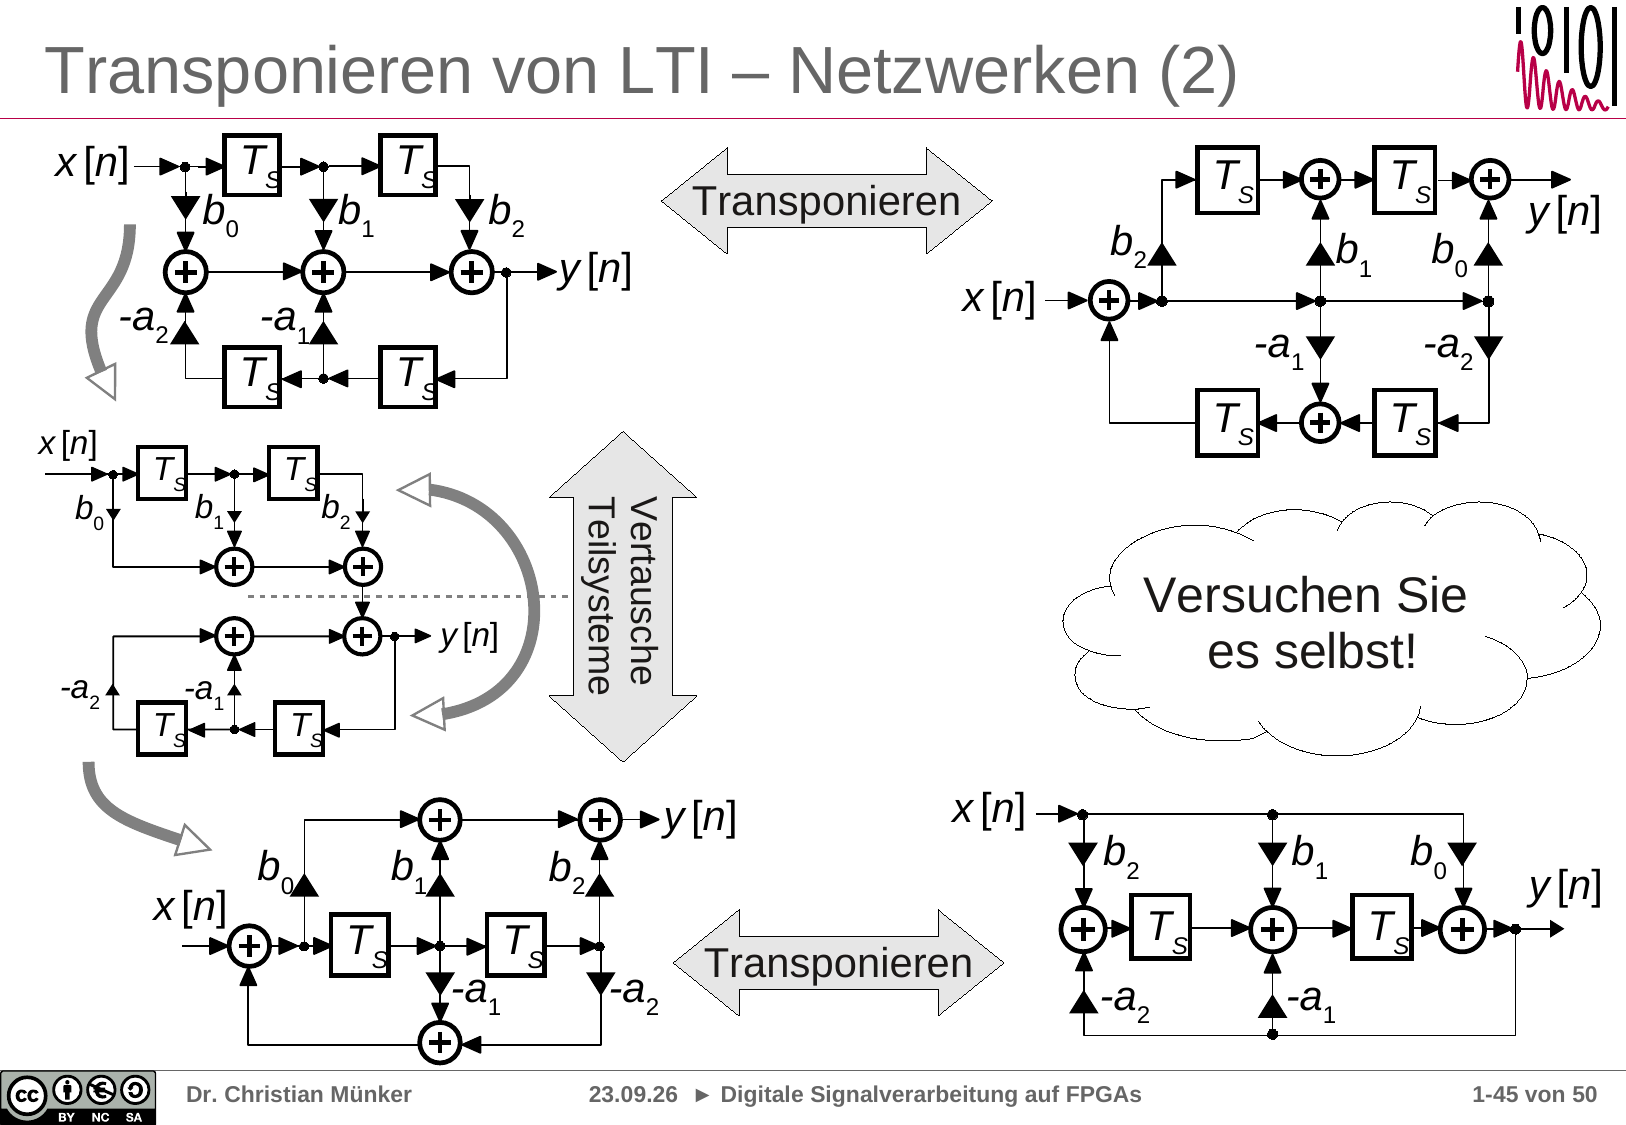

# Transponieren von LTI – Netzwerken (2)
TS
TS
x [n]
b0
b1
b2
y [n]
-a1
-a2
TS
TS
Transponieren
TS
TS
y [n]
b2
b1
b0
x [n]
-a2
-a1
TS
TS
x [n]
TS
TS
b1
b2
b0
y [n]
-a1
-a2
TS
TS
Versuchen Sie
es selbst!
Vertausche
Teilsysteme
x [n]
b1
b2
b0
y [n]
TS
TS
-a2
-a1
y [n]
b0
b1
b2
x [n]
TS
TS
-a2
-a1
Transponieren